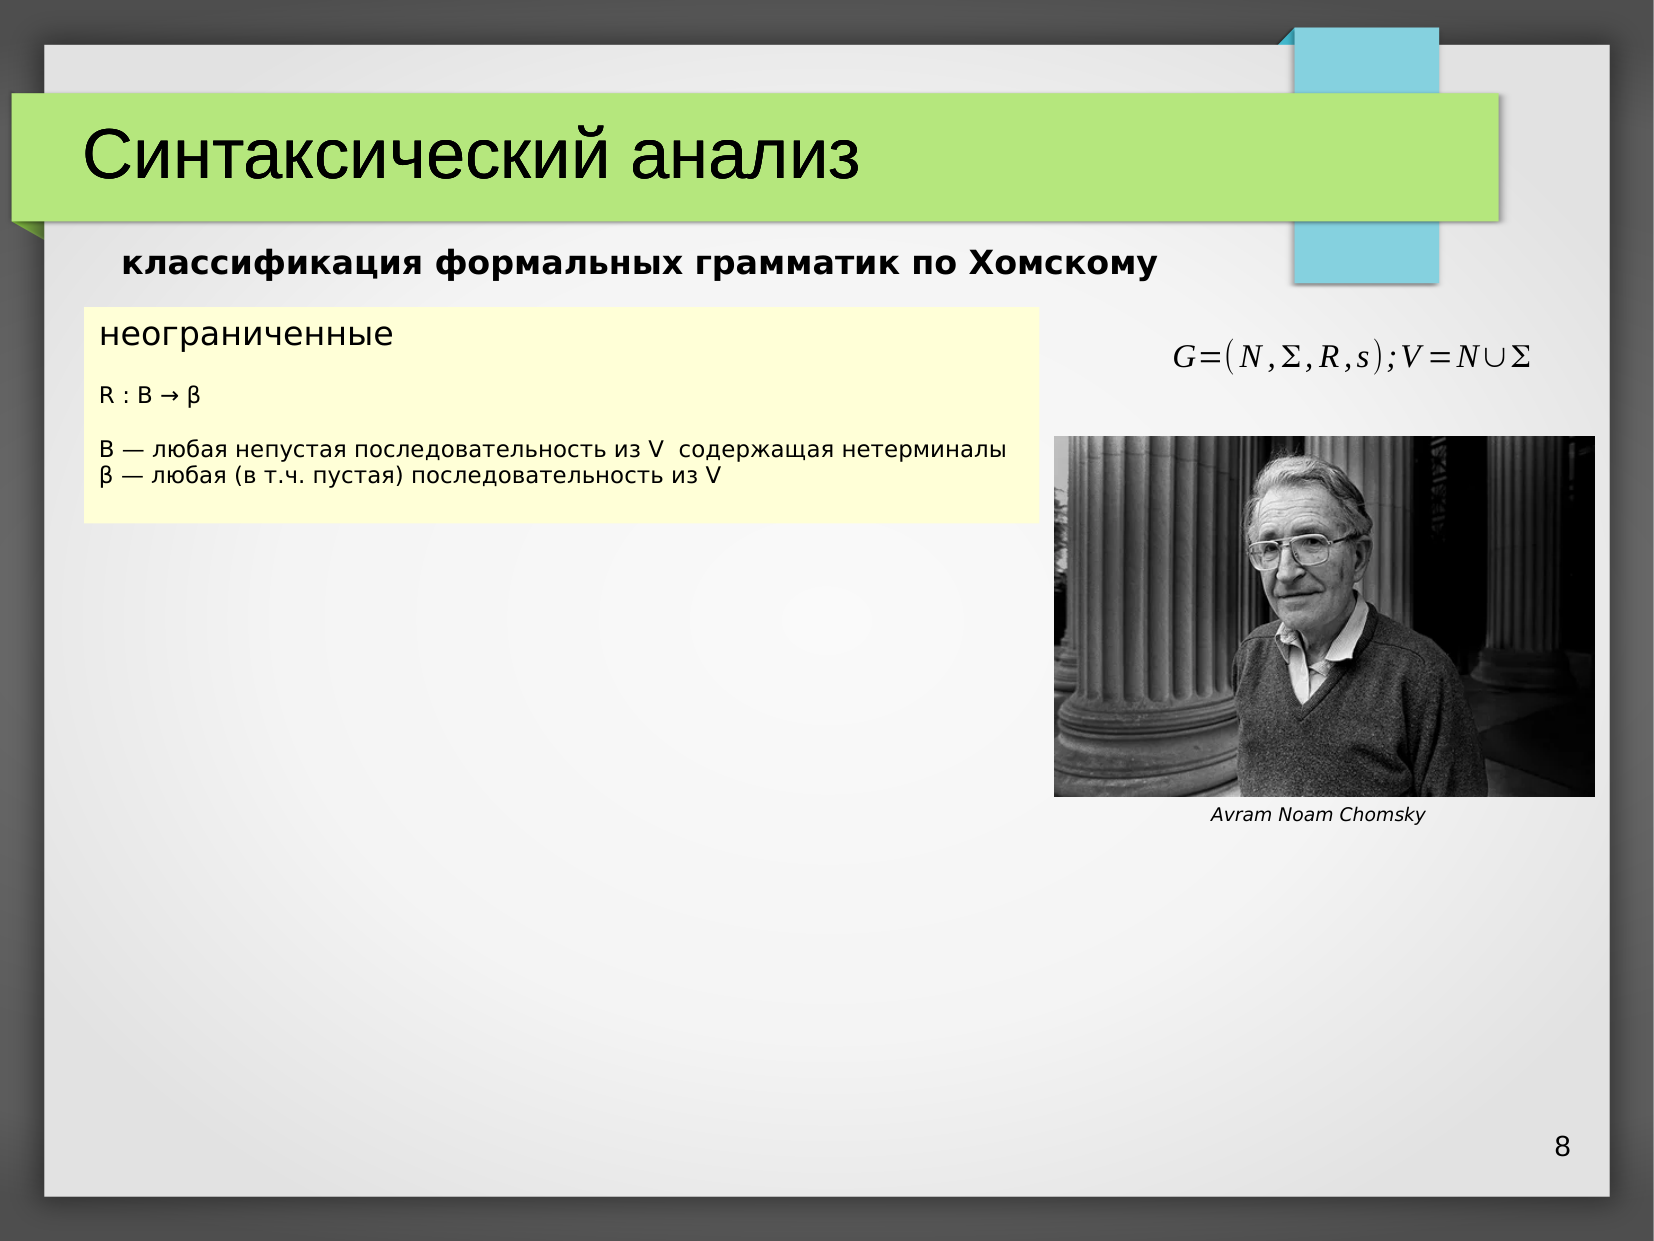

# Синтаксический анализ
Синтаксический анализ
Синтаксический анализ
классификация формальных грамматик по Хомскому
неограниченные
R : B → β
B — любая непустая последовательность из V содержащая нетерминалы
β — любая (в т.ч. пустая) последовательность из V
Avram Noam Chomsky
8